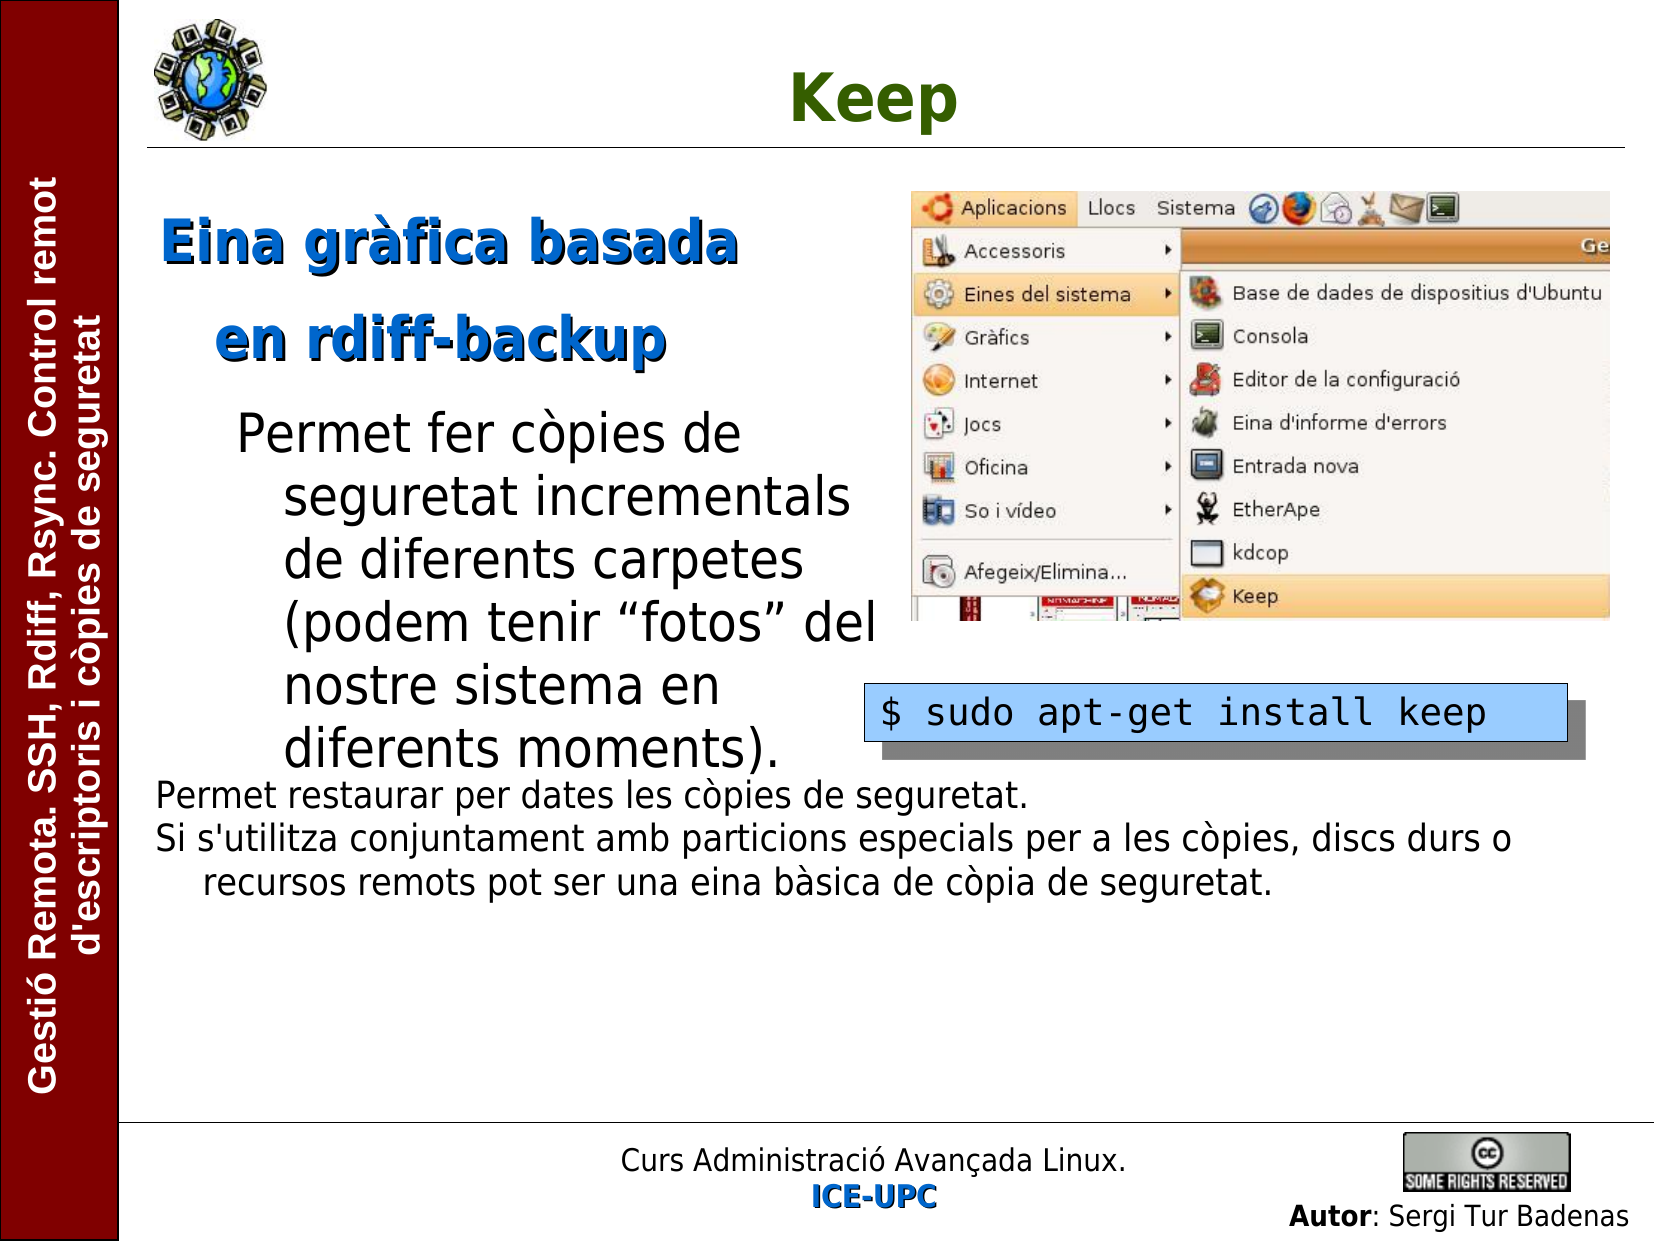

# Keep
Eina gràfica basada
 en rdiff-backup
Permet fer còpies de seguretat incrementals de diferents carpetes (podem tenir “fotos” del nostre sistema en diferents moments).
$ sudo apt-get install keep
Permet restaurar per dates les còpies de seguretat.
Si s'utilitza conjuntament amb particions especials per a les còpies, discs durs o recursos remots pot ser una eina bàsica de còpia de seguretat.